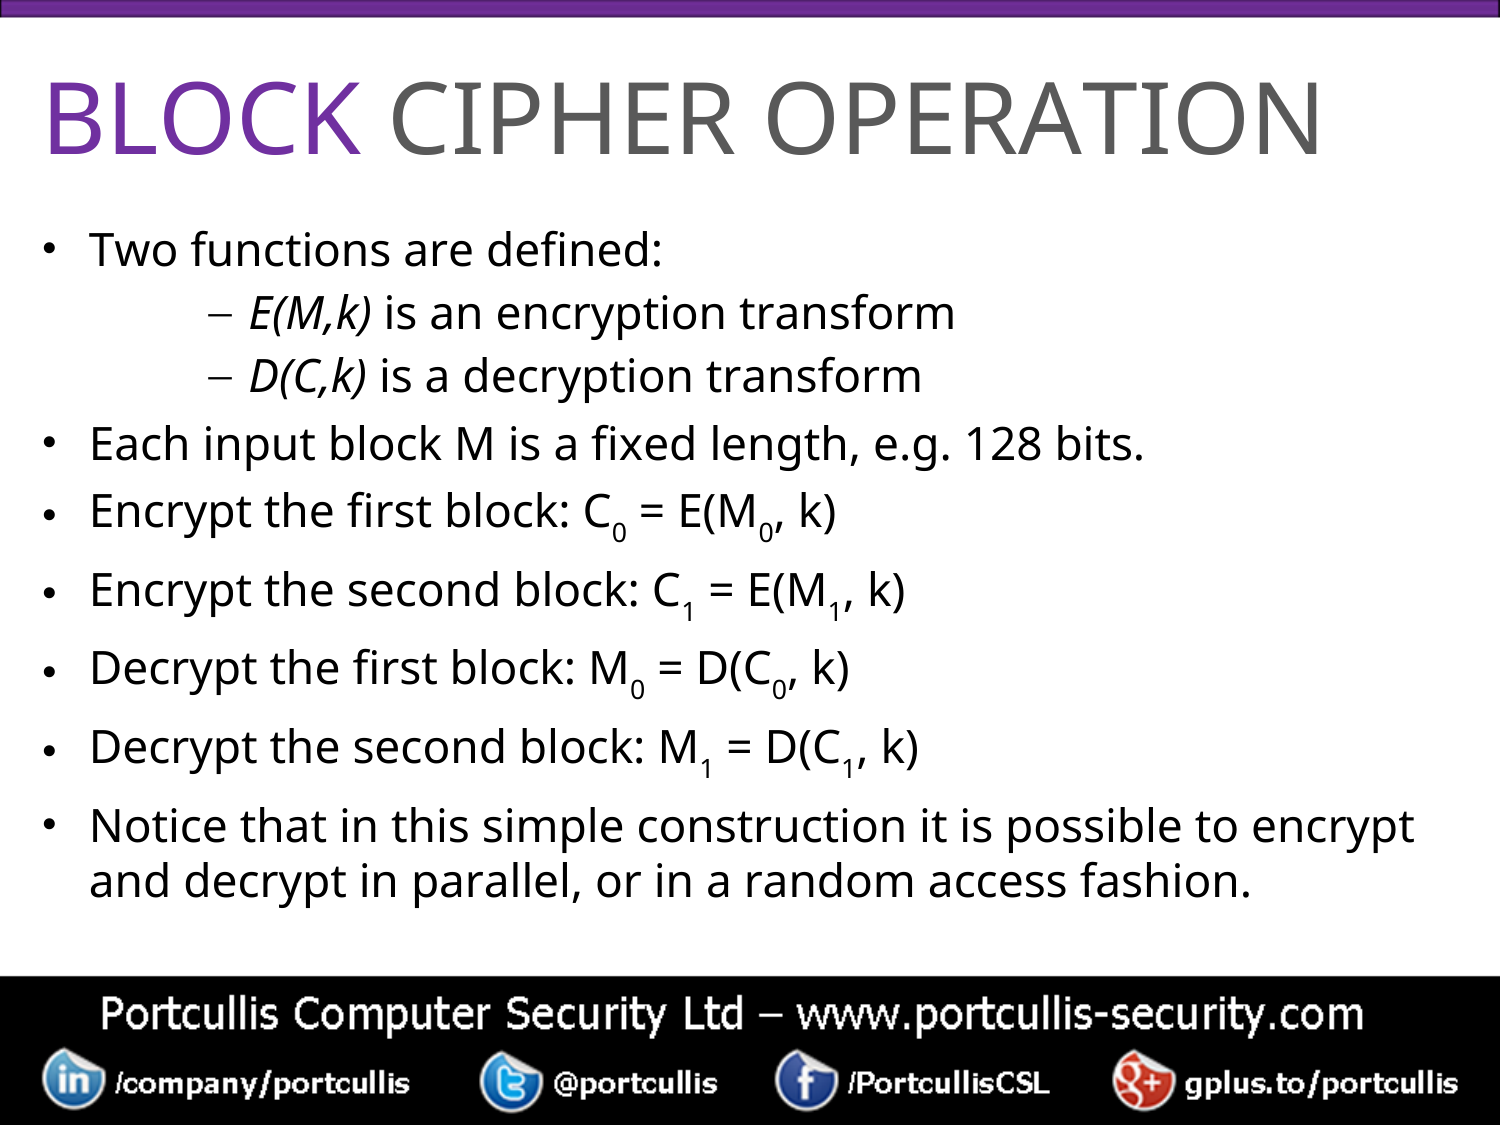

# BLOCK CIPHER OPERATION
Two functions are defined:
E(M,k) is an encryption transform
D(C,k) is a decryption transform
Each input block M is a fixed length, e.g. 128 bits.
Encrypt the first block: C0 = E(M0, k)
Encrypt the second block: C1 = E(M1, k)
Decrypt the first block: M0 = D(C0, k)
Decrypt the second block: M1 = D(C1, k)
Notice that in this simple construction it is possible to encrypt and decrypt in parallel, or in a random access fashion.